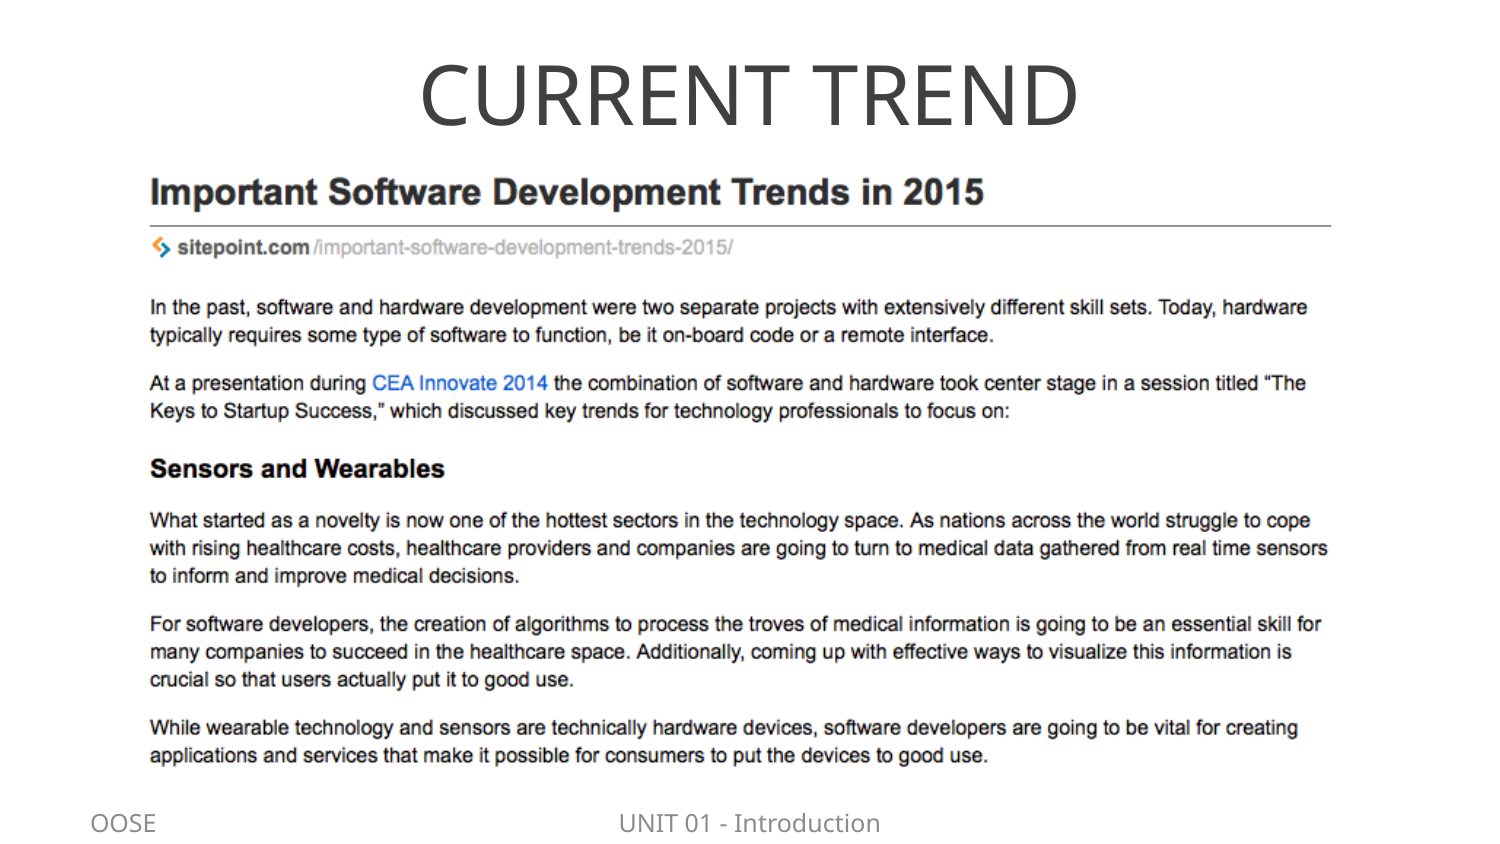

# CURRENT TREND
OOSE
UNIT 01 - Introduction